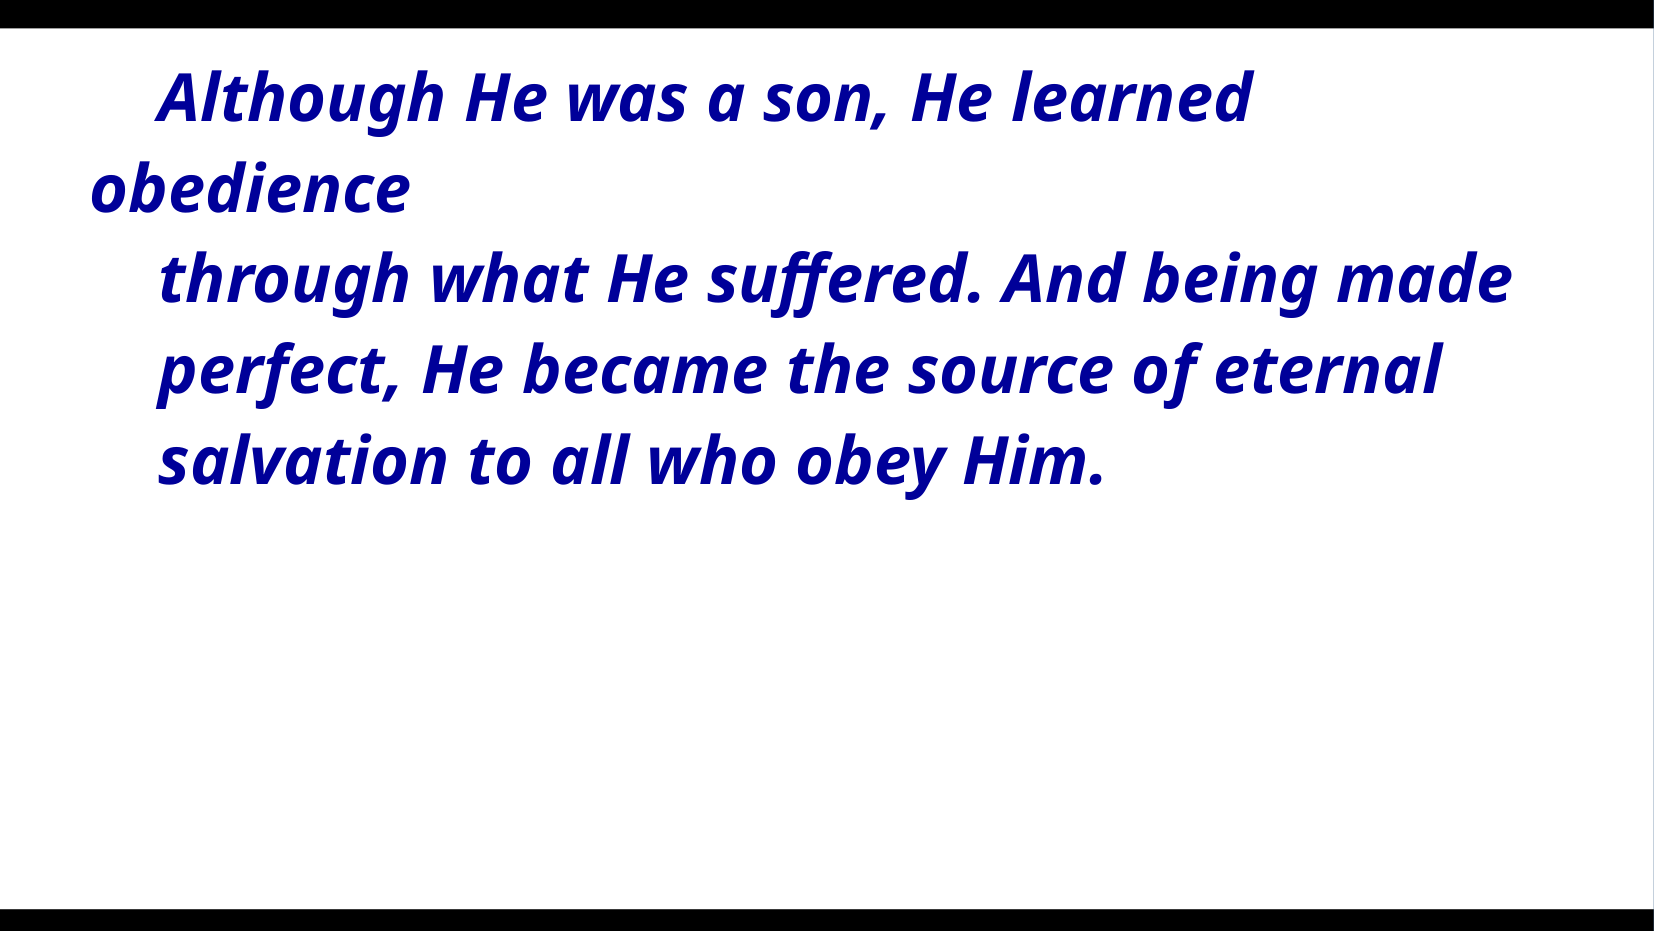

Although He was a son, He learned obedience
 through what He suffered. And being made
 perfect, He became the source of eternal
 salvation to all who obey Him.